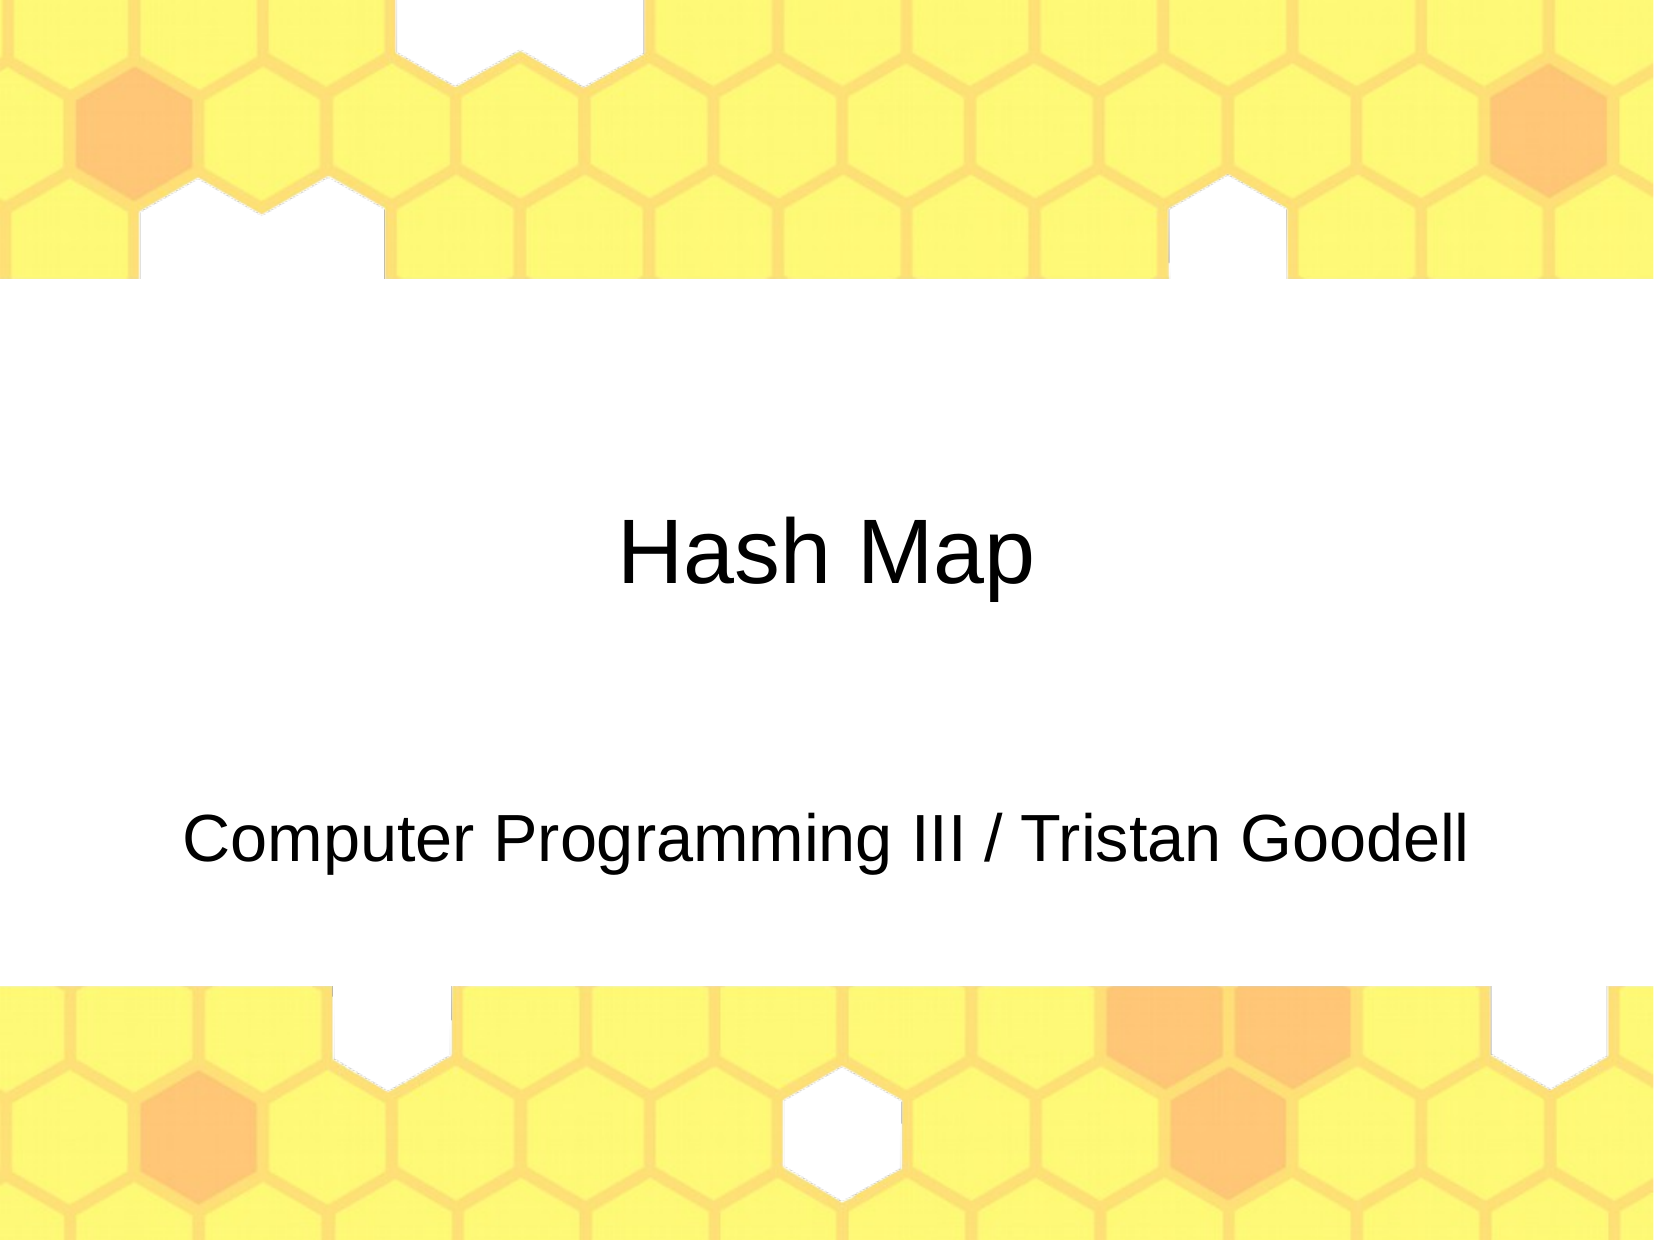

# Hash Map
Computer Programming III / Tristan Goodell